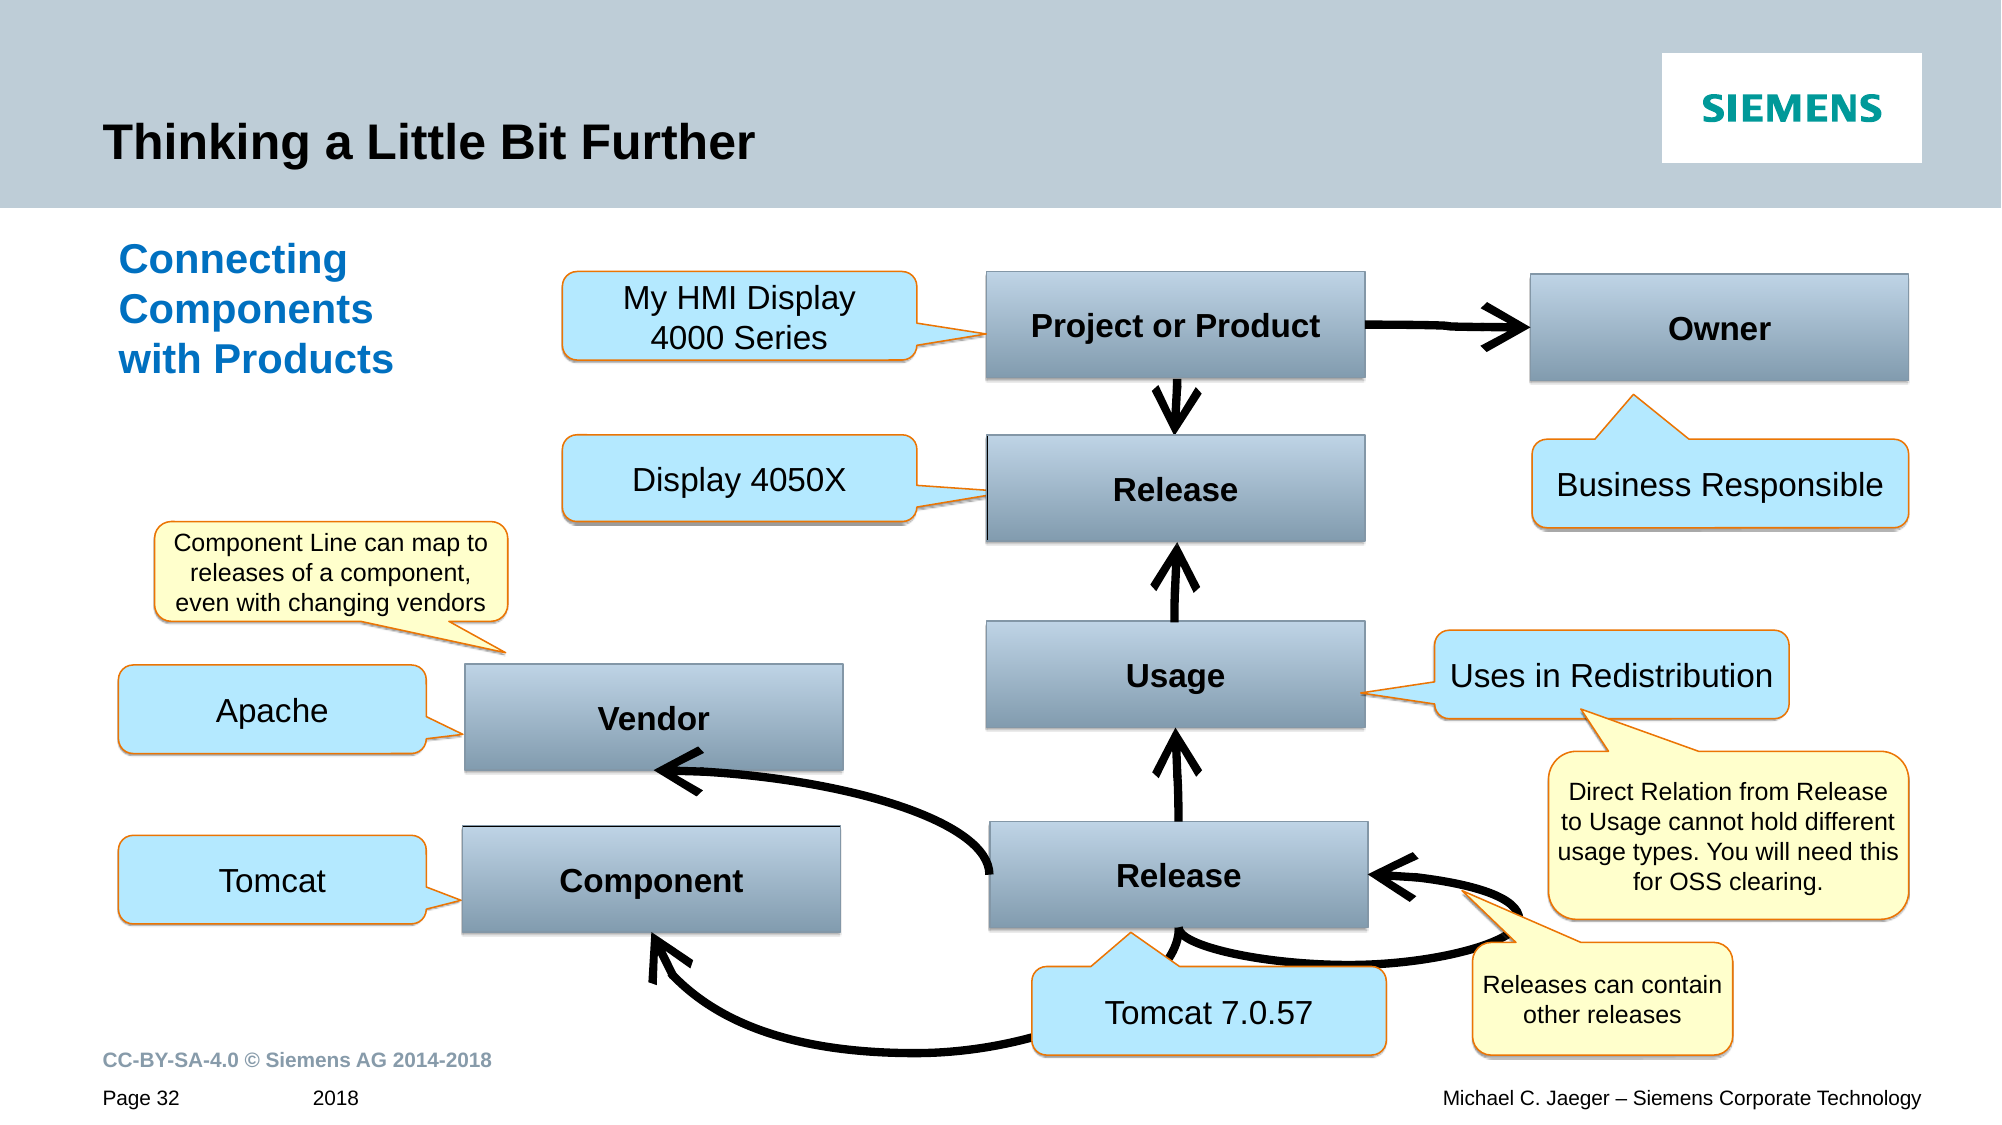

# Thinking a Little Bit Further
Connecting
Components
with Products
My HMI Display
4000 Series
Project or Product
Owner
Display 4050X
Release
Business Responsible
Component Line can map to releases of a component, even with changing vendors
Usage
Uses in Redistribution
Vendor
Apache
Direct Relation from Release to Usage cannot hold different usage types. You will need this for OSS clearing.
Release
Component
Tomcat
Releases can contain other releases
Tomcat 7.0.57